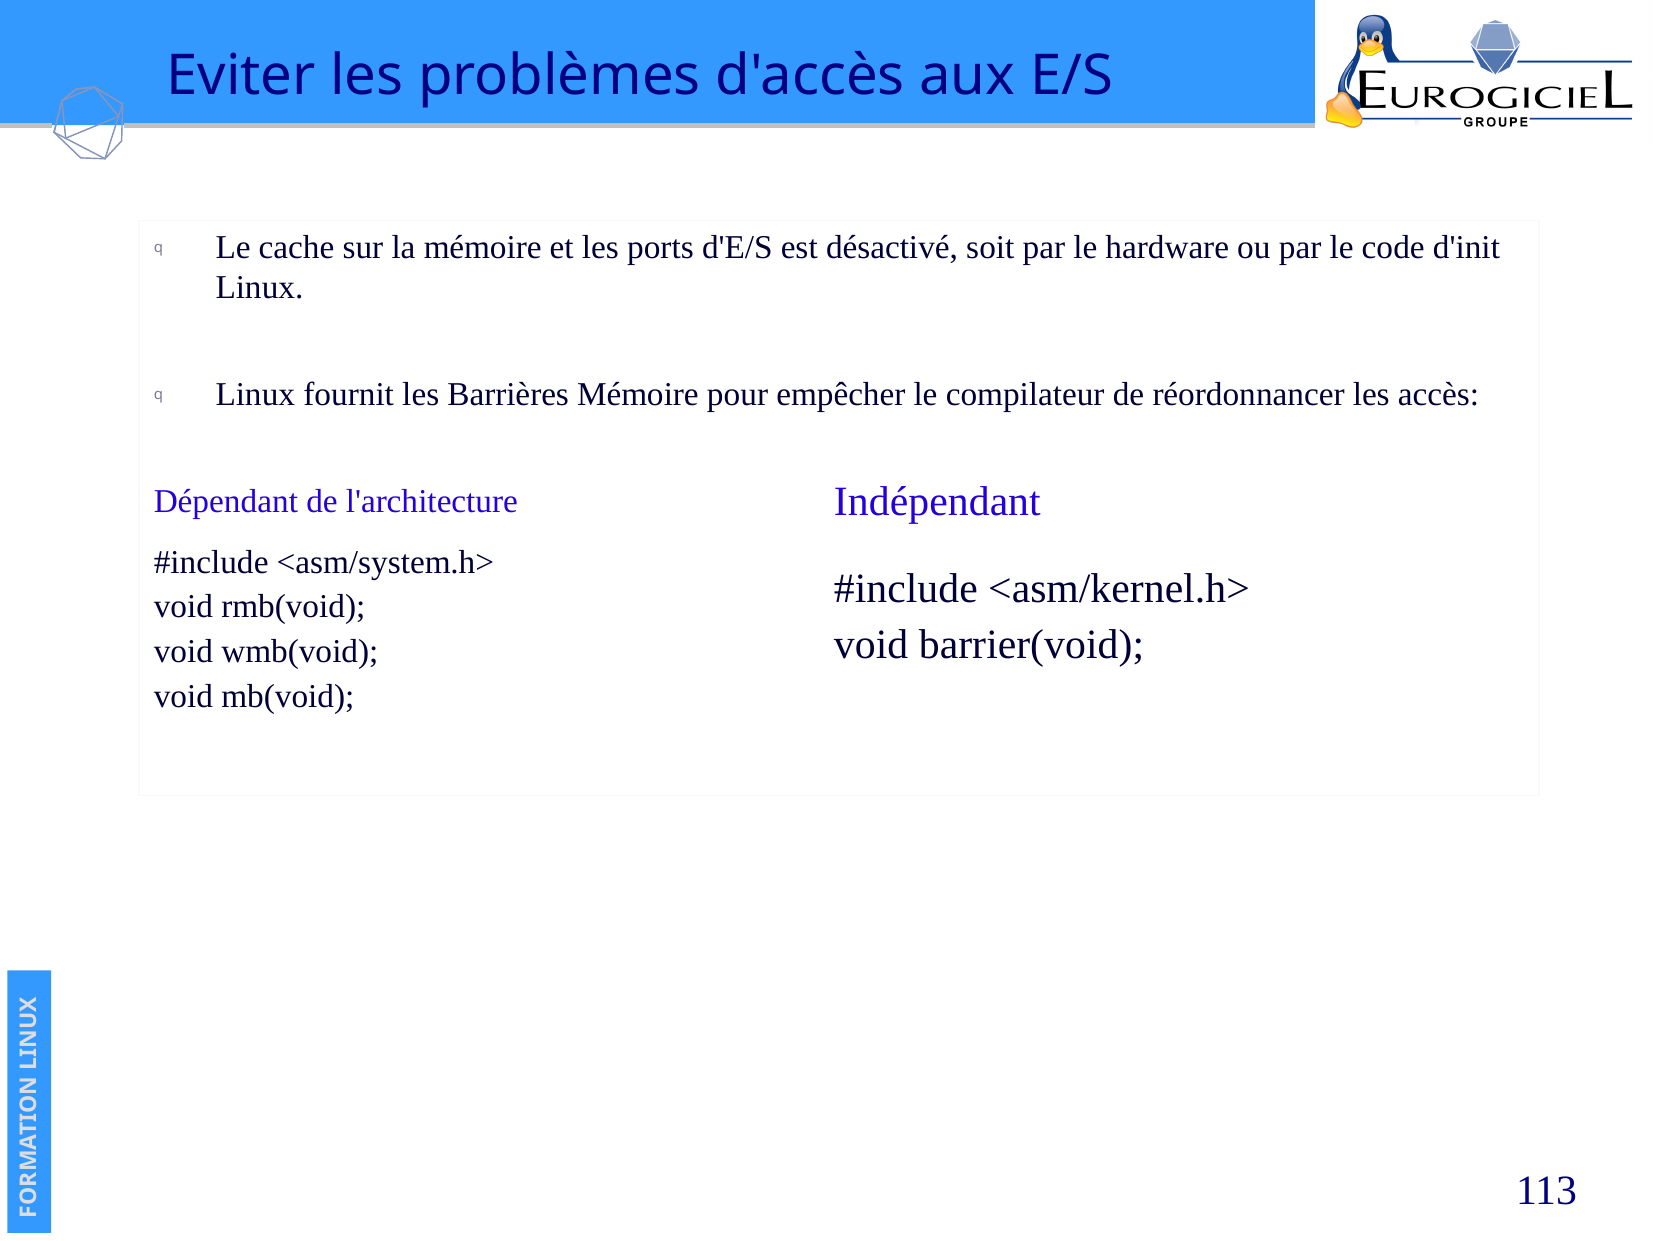

# Eviter les problèmes d'accès aux E/S
Le cache sur la mémoire et les ports d'E/S est désactivé, soit par le hardware ou par le code d'init Linux.
Linux fournit les Barrières Mémoire pour empêcher le compilateur de réordonnancer les accès:
Dépendant de l'architecture
#include <asm/system.h>
void rmb(void);
void wmb(void);
void mb(void);
Indépendant
#include <asm/kernel.h>
void barrier(void);